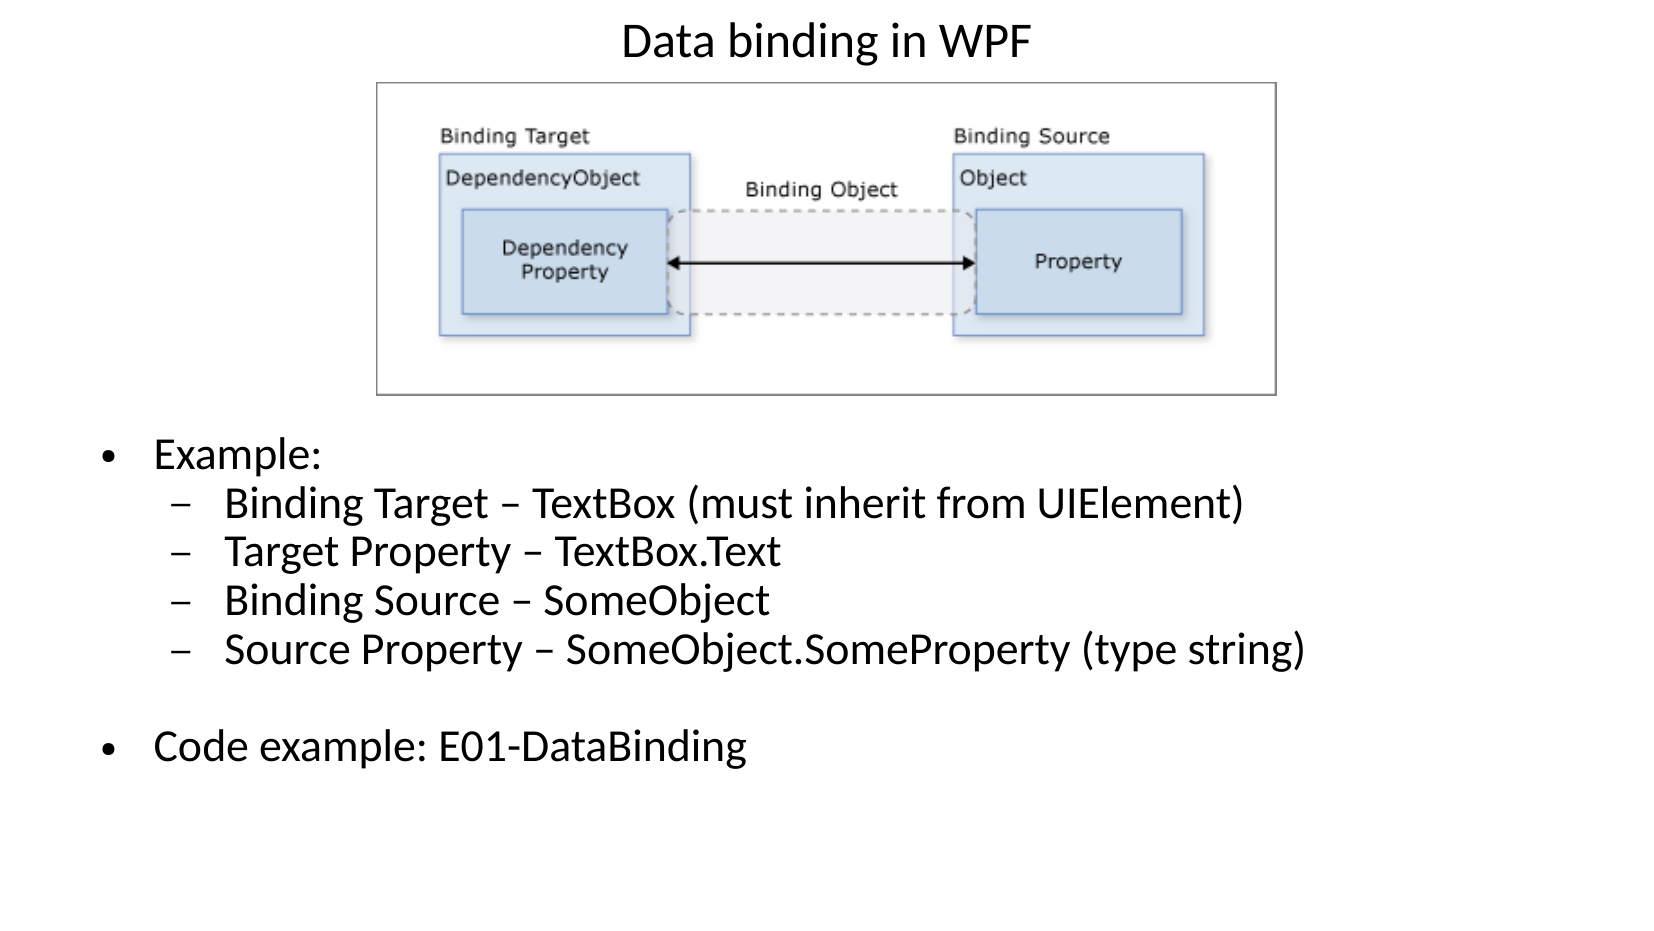

# Data binding in WPF
Example:
Binding Target – TextBox (must inherit from UIElement)
Target Property – TextBox.Text
Binding Source – SomeObject
Source Property – SomeObject.SomeProperty (type string)
Code example: E01-DataBinding